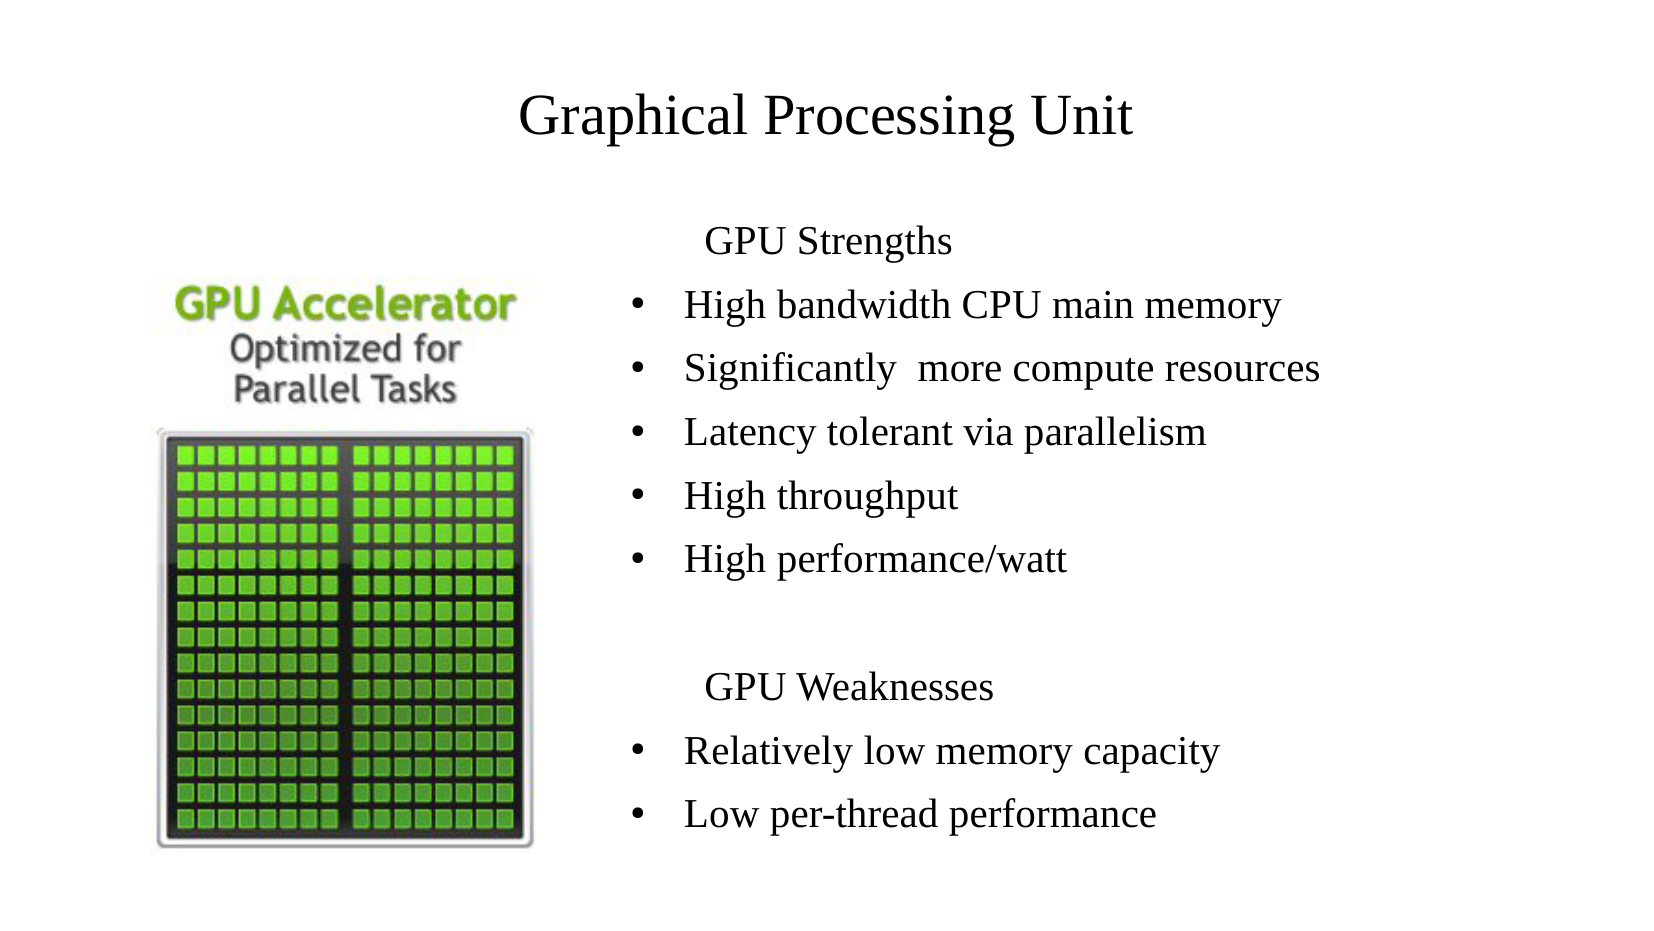

# Graphical Processing Unit
 GPU Strengths
High bandwidth CPU main memory
Significantly more compute resources
Latency tolerant via parallelism
High throughput
High performance/watt
 GPU Weaknesses
Relatively low memory capacity
Low per-thread performance